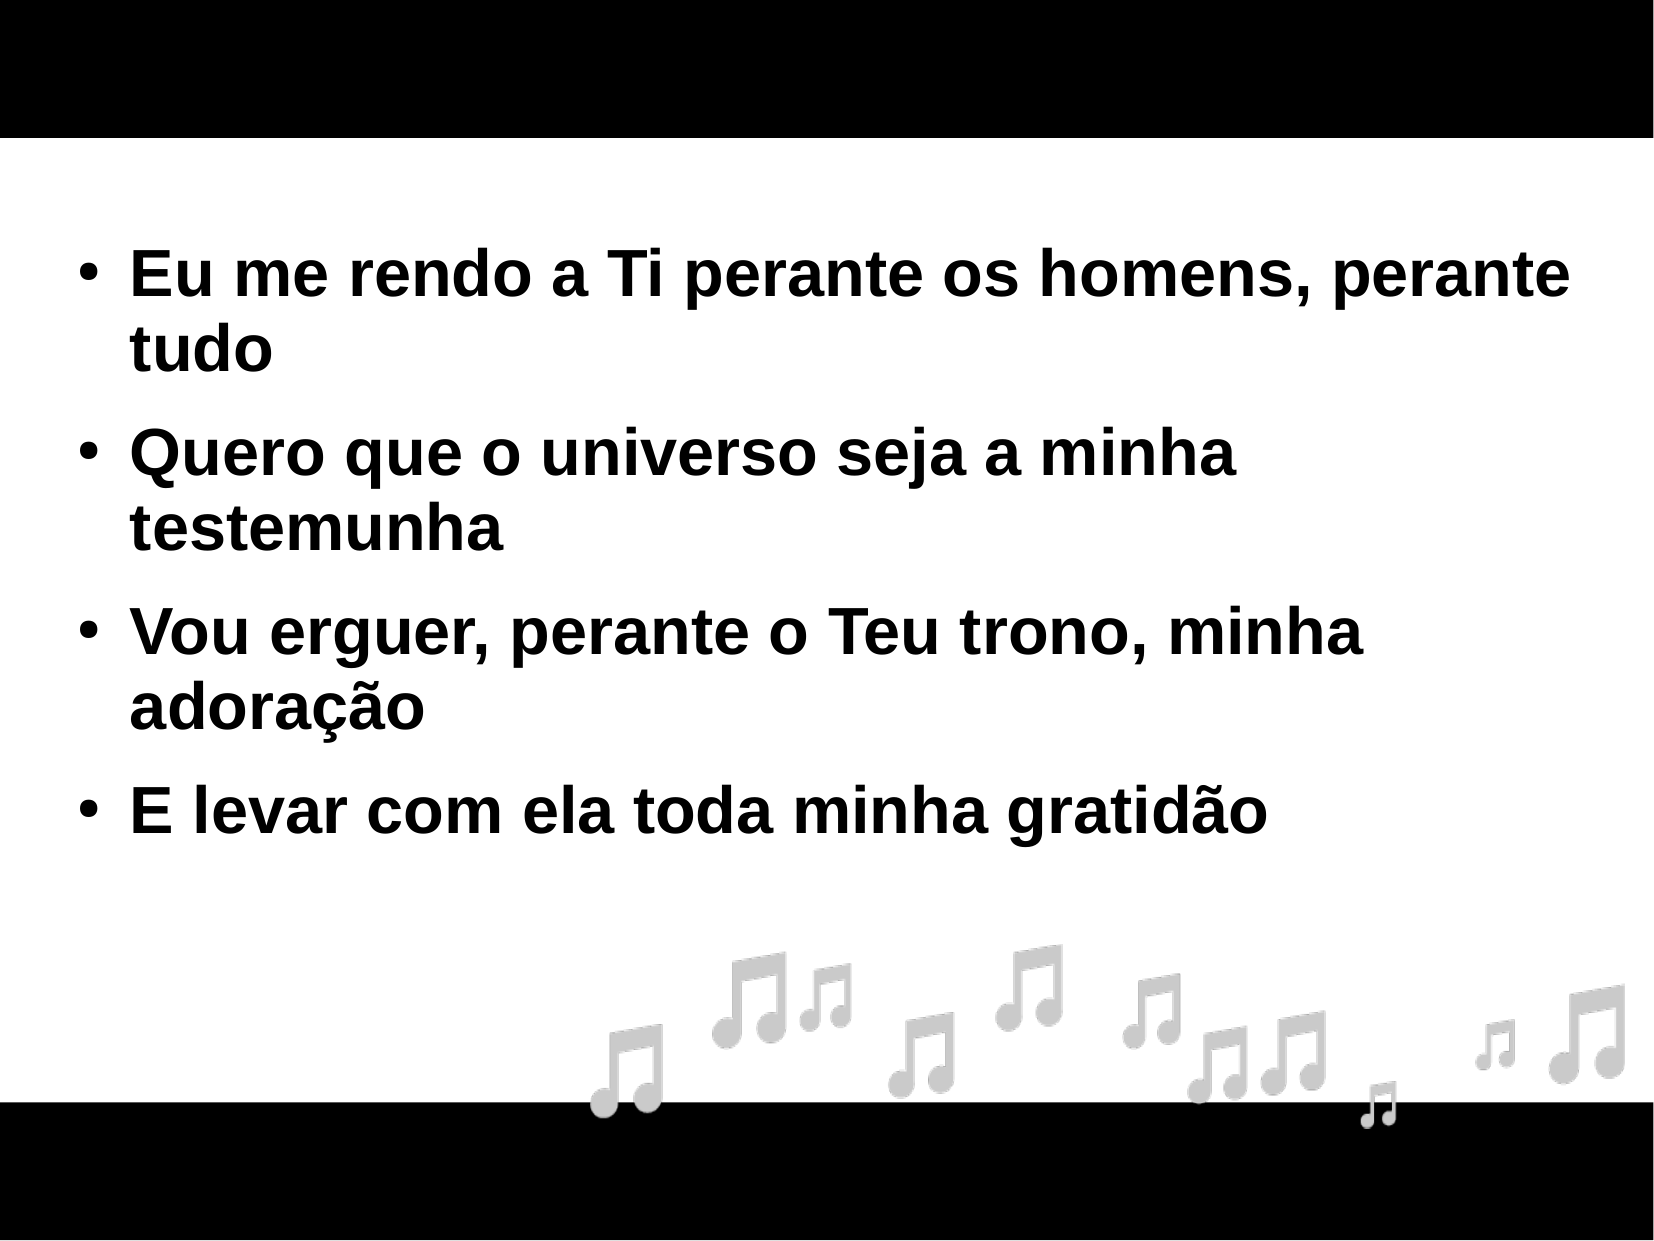

# Eu me rendo a Ti perante os homens, perante tudo
Quero que o universo seja a minha testemunha
Vou erguer, perante o Teu trono, minha adoração
E levar com ela toda minha gratidão